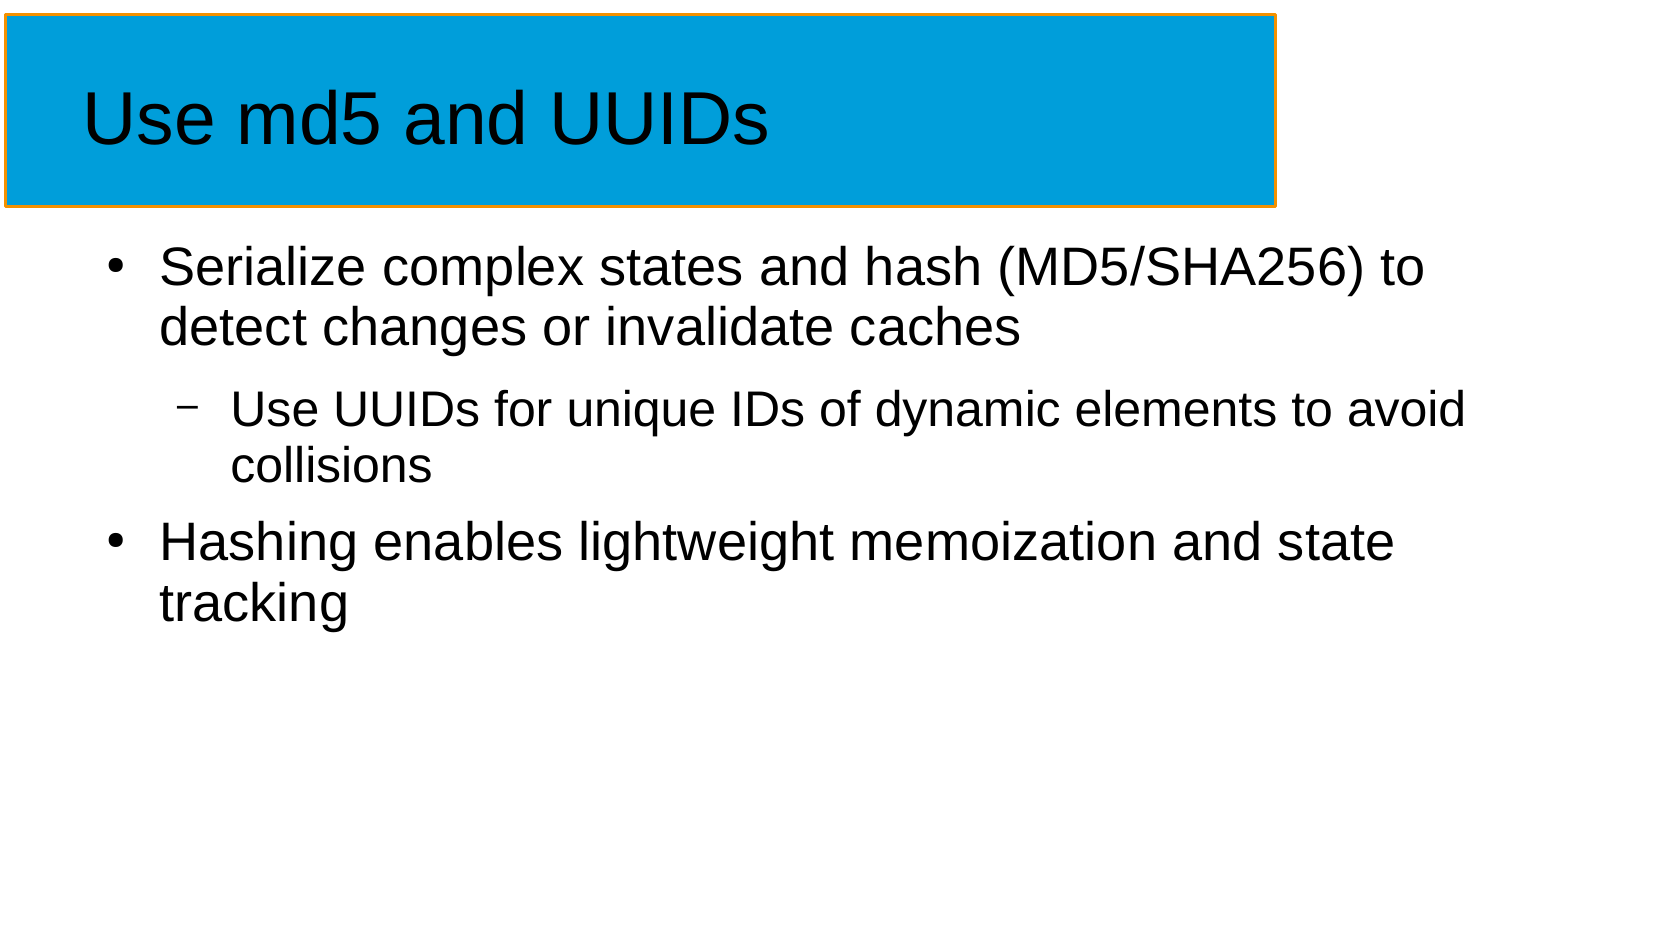

# Use md5 and UUIDs
Serialize complex states and hash (MD5/SHA256) to detect changes or invalidate caches
Use UUIDs for unique IDs of dynamic elements to avoid collisions
Hashing enables lightweight memoization and state tracking